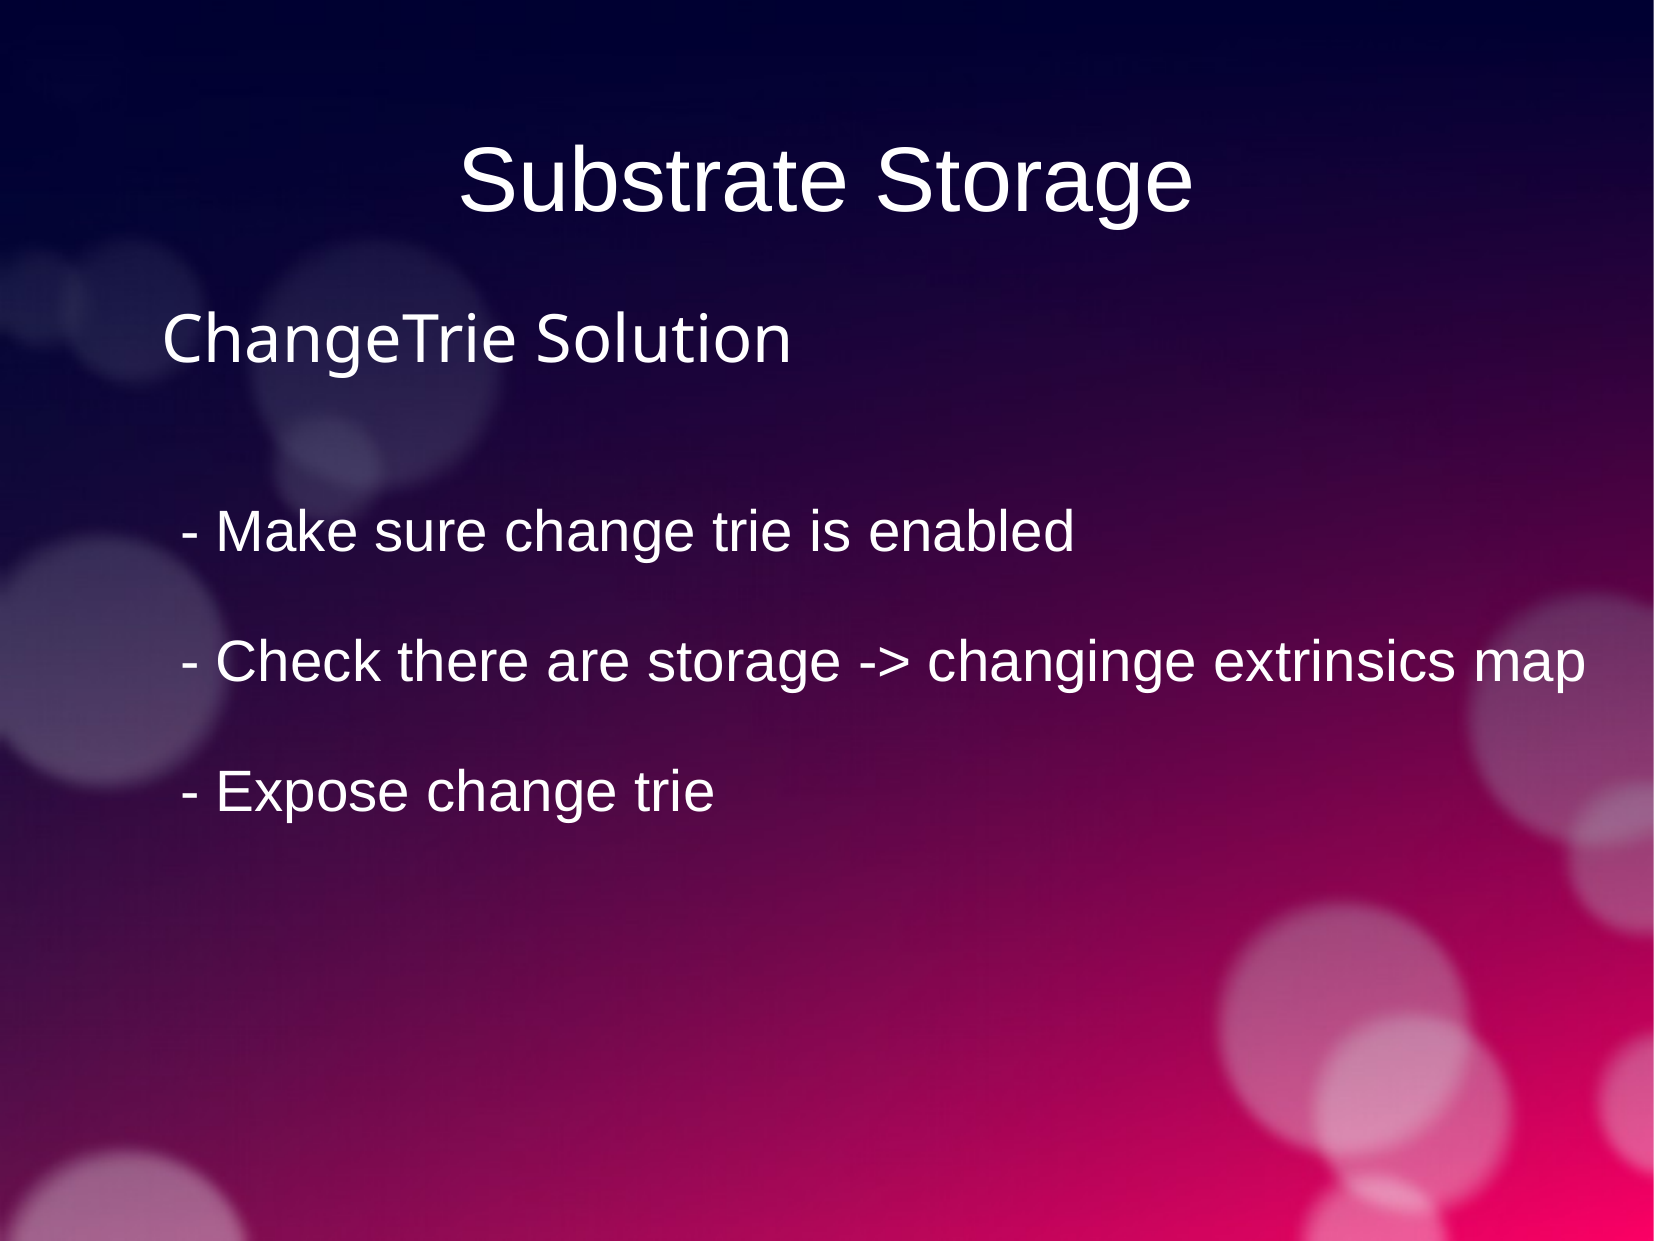

# Substrate Storage
ChangeTrie Solution
- Make sure change trie is enabled
- Check there are storage -> changinge extrinsics map
- Expose change trie